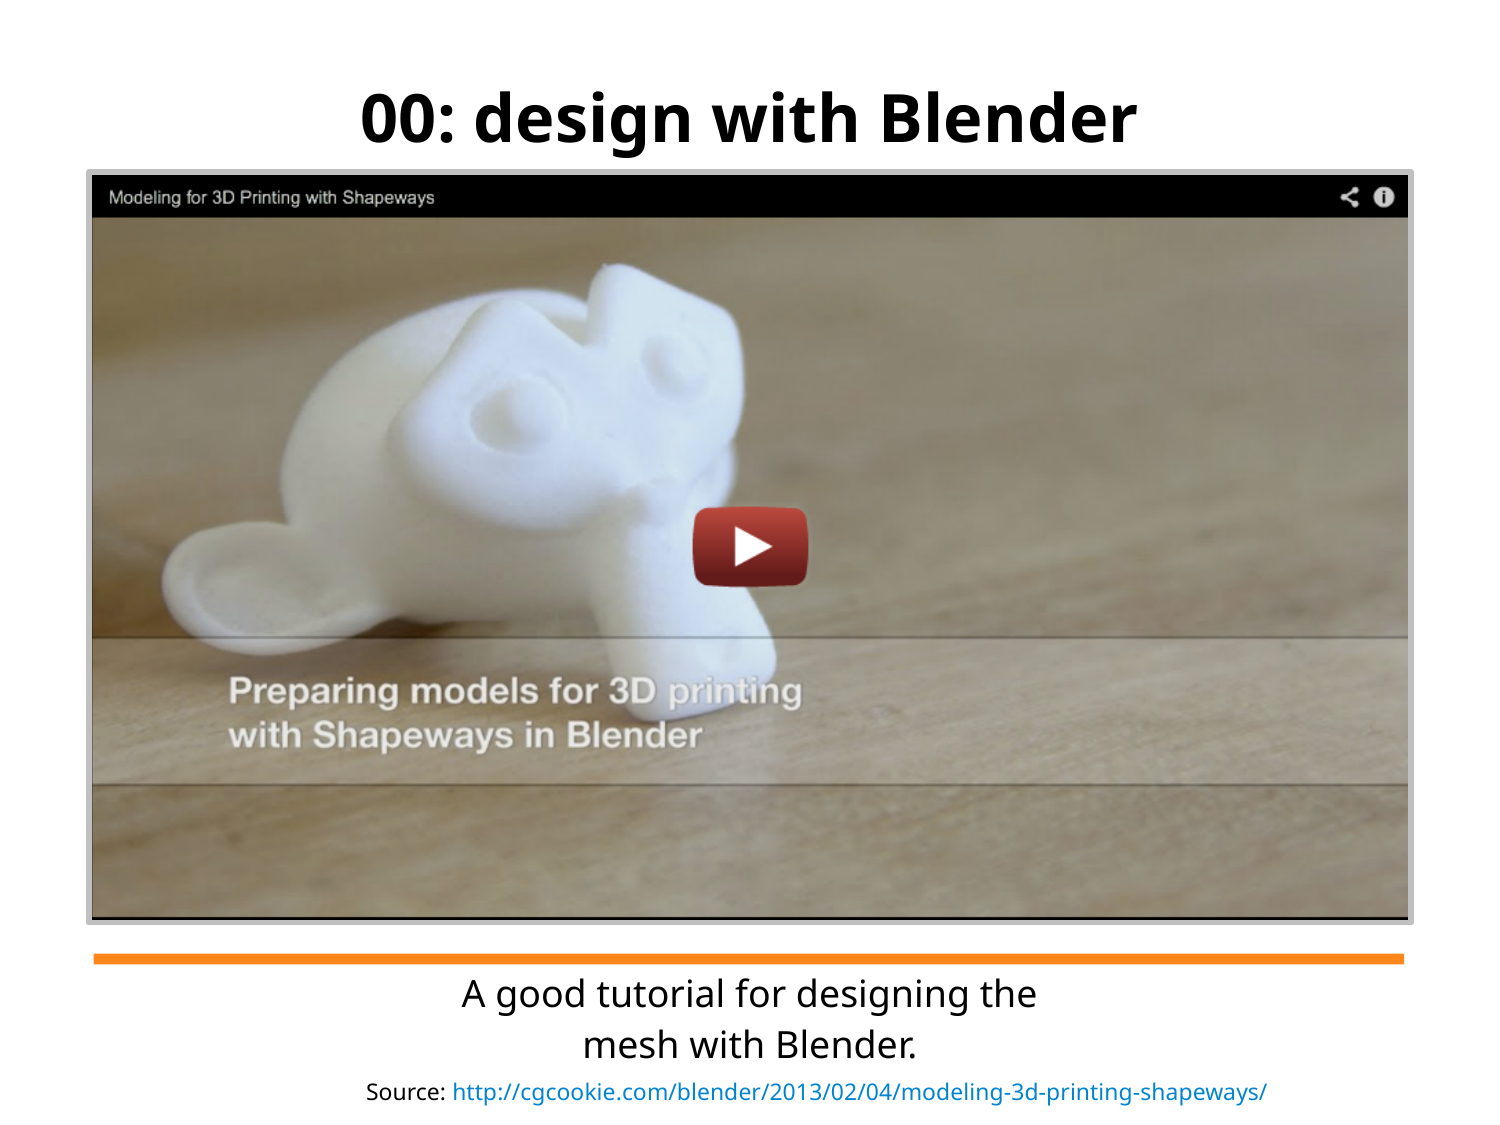

# 00: design with Blender
A good tutorial for designing the mesh with Blender.
Source: http://cgcookie.com/blender/2013/02/04/modeling-3d-printing-shapeways/